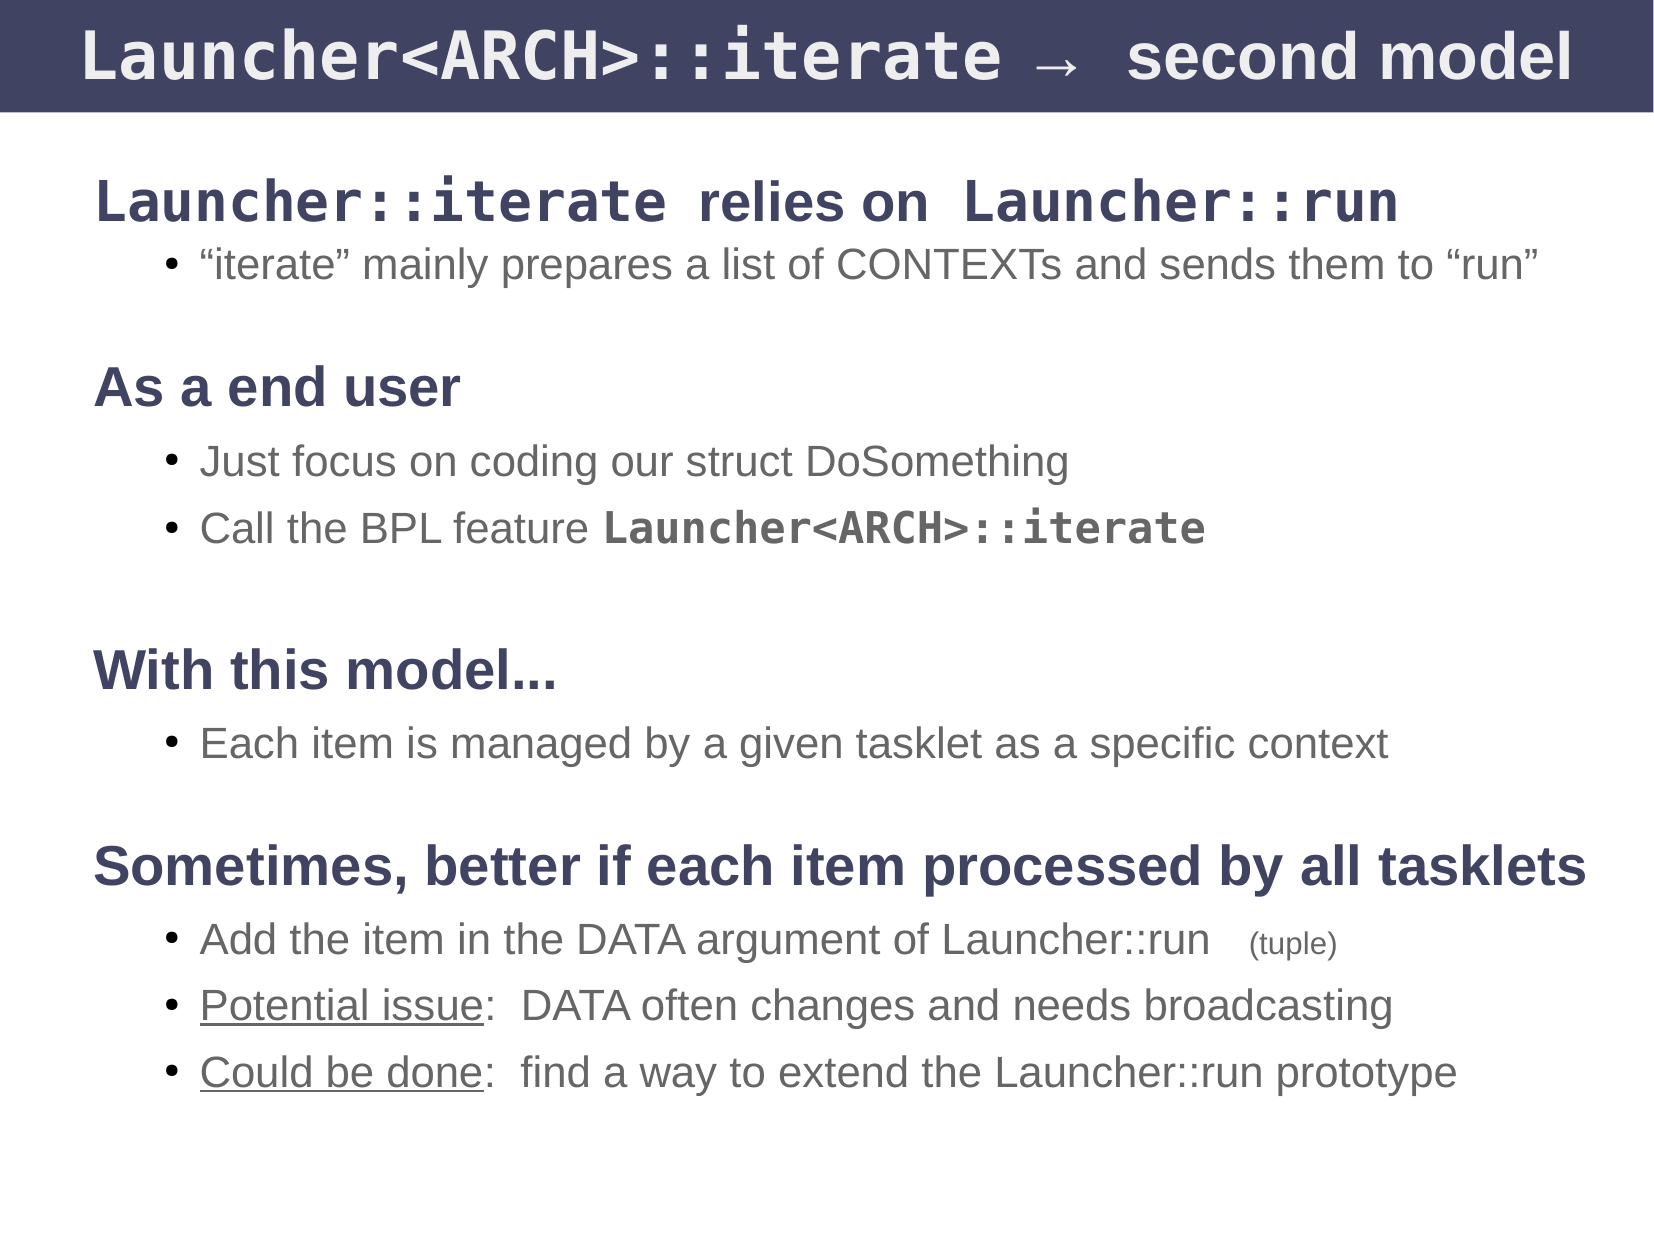

Launcher<ARCH>::iterate → second model
Launcher::iterate relies on Launcher::run
“iterate” mainly prepares a list of CONTEXTs and sends them to “run”
As a end user
Just focus on coding our struct DoSomething
Call the BPL feature Launcher<ARCH>::iterate
With this model...
Each item is managed by a given tasklet as a specific context
Sometimes, better if each item processed by all tasklets
Add the item in the DATA argument of Launcher::run (tuple)
Potential issue: DATA often changes and needs broadcasting
Could be done: find a way to extend the Launcher::run prototype